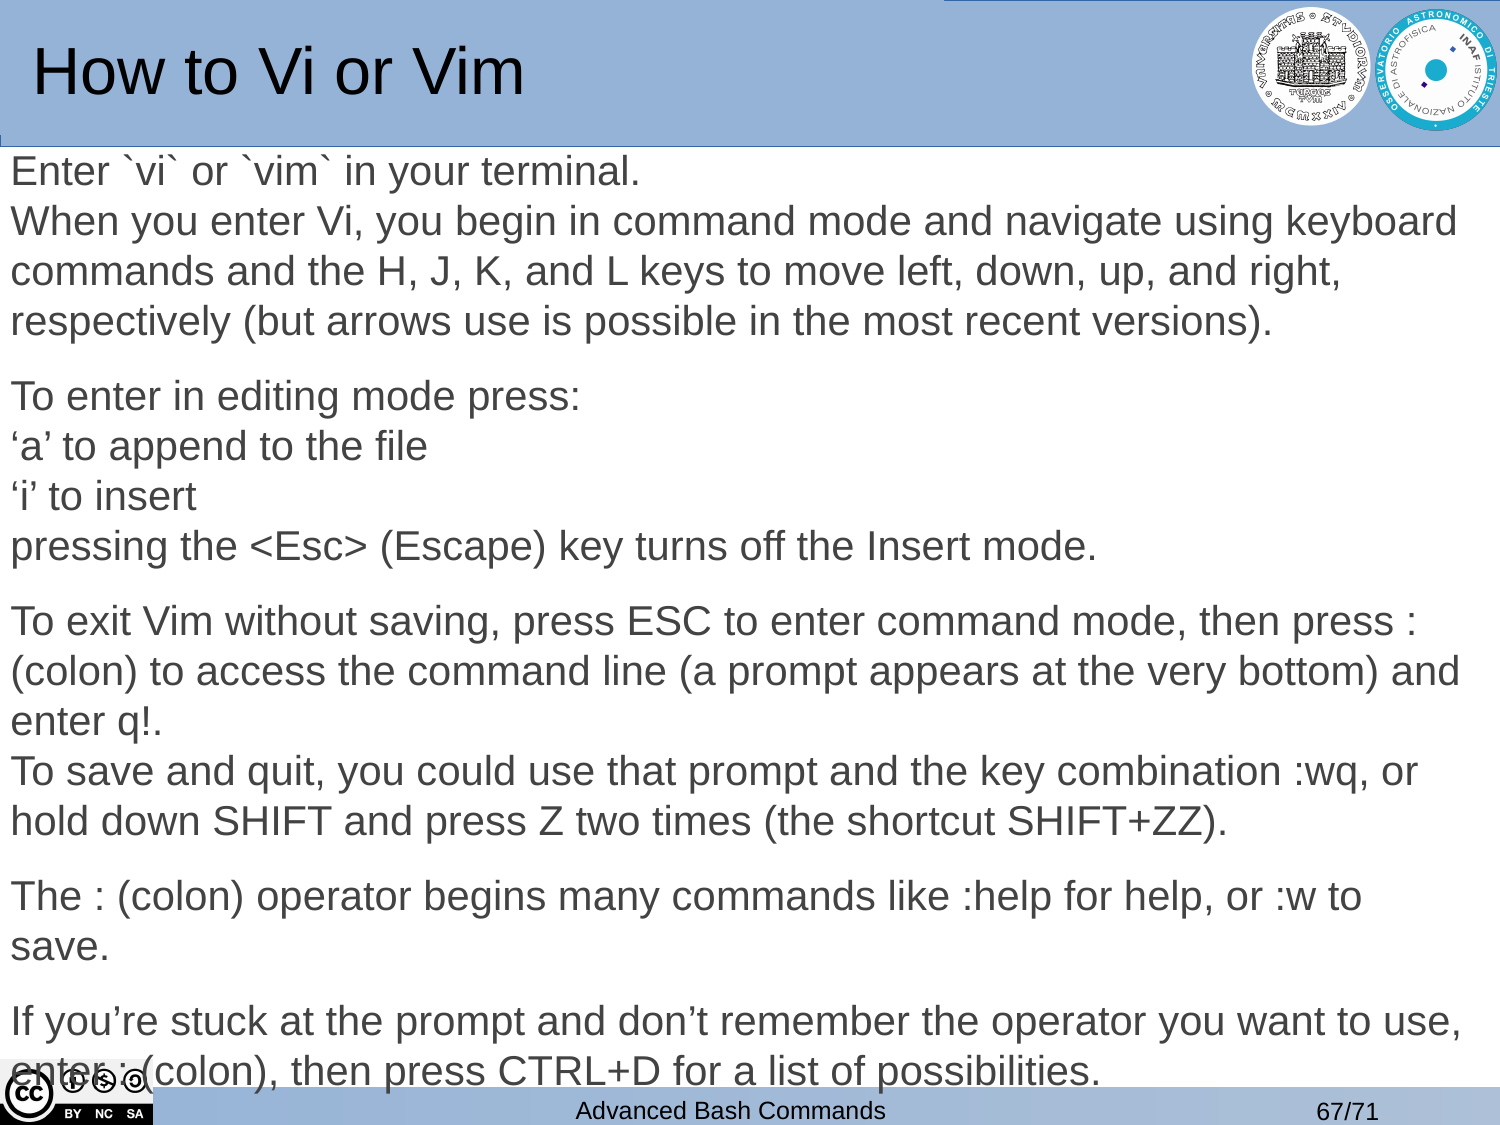

Traditional service delivery
How to Vi or Vim
# Enter `vi` or `vim` in your terminal.
When you enter Vi, you begin in command mode and navigate using keyboard commands and the H, J, K, and L keys to move left, down, up, and right, respectively (but arrows use is possible in the most recent versions).
To enter in editing mode press:
‘a’ to append to the file
‘i’ to insert
pressing the <Esc> (Escape) key turns off the Insert mode.
To exit Vim without saving, press ESC to enter command mode, then press : (colon) to access the command line (a prompt appears at the very bottom) and enter q!.
To save and quit, you could use that prompt and the key combination :wq, or hold down SHIFT and press Z two times (the shortcut SHIFT+ZZ).
The : (colon) operator begins many commands like :help for help, or :w to save.
If you’re stuck at the prompt and don’t remember the operator you want to use, enter : (colon), then press CTRL+D for a list of possibilities.